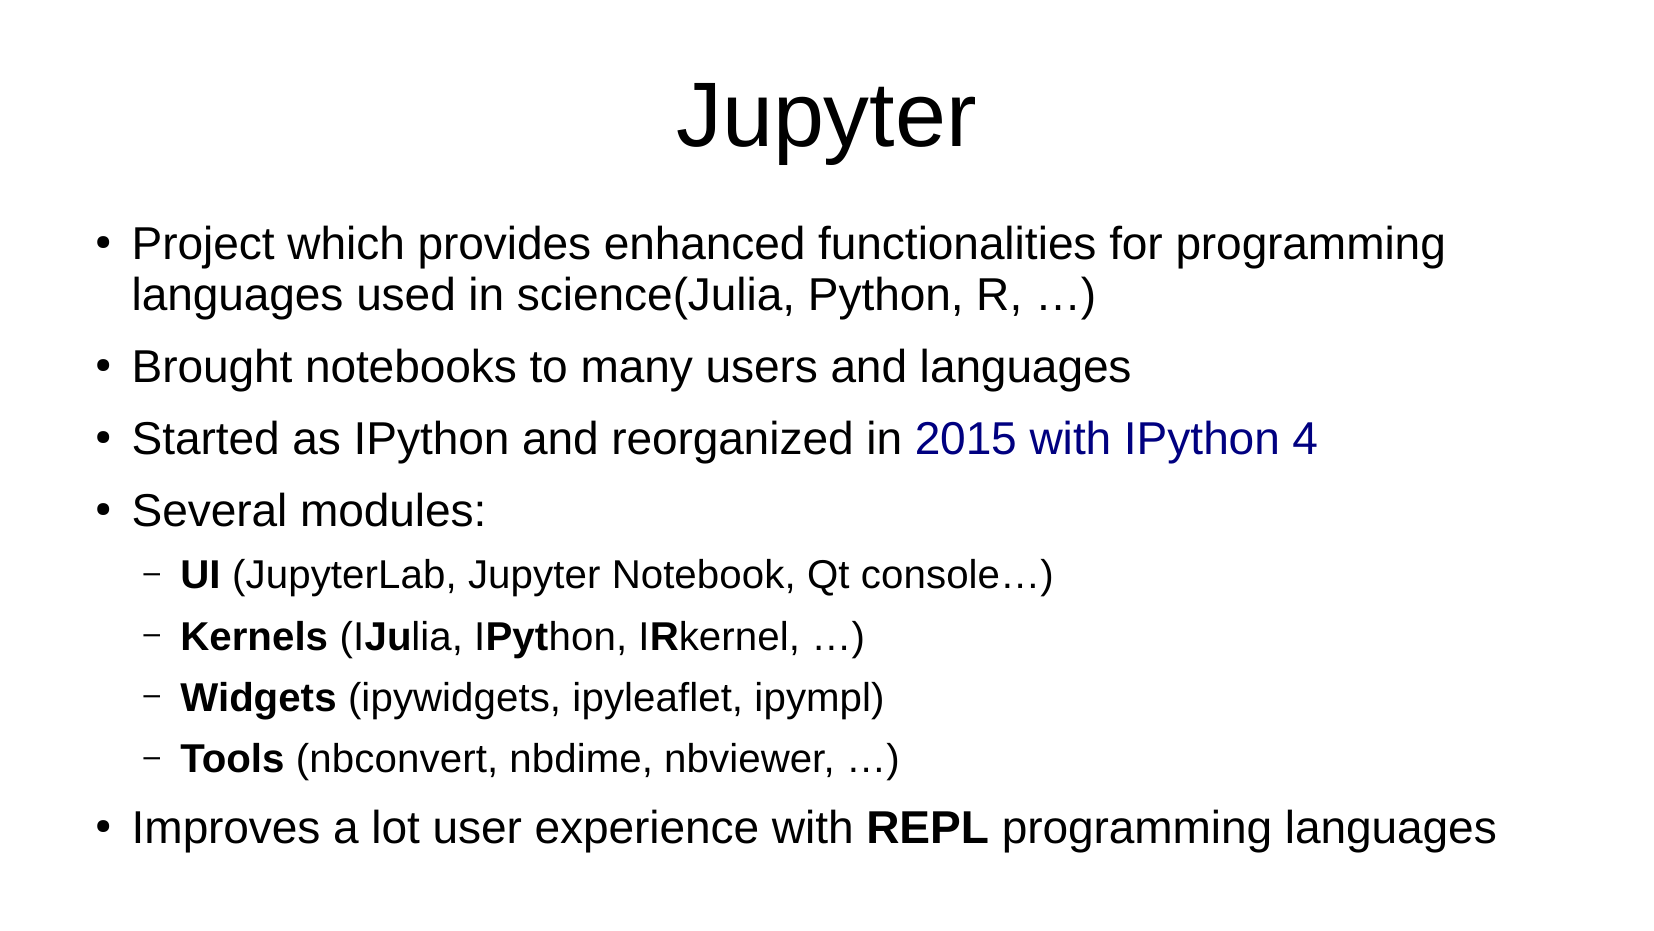

# Jupyter
Project which provides enhanced functionalities for programming languages used in science(Julia, Python, R, …)
Brought notebooks to many users and languages
Started as IPython and reorganized in 2015 with IPython 4
Several modules:
UI (JupyterLab, Jupyter Notebook, Qt console…)
Kernels (IJulia, IPython, IRkernel, …)
Widgets (ipywidgets, ipyleaflet, ipympl)
Tools (nbconvert, nbdime, nbviewer, …)
Improves a lot user experience with REPL programming languages